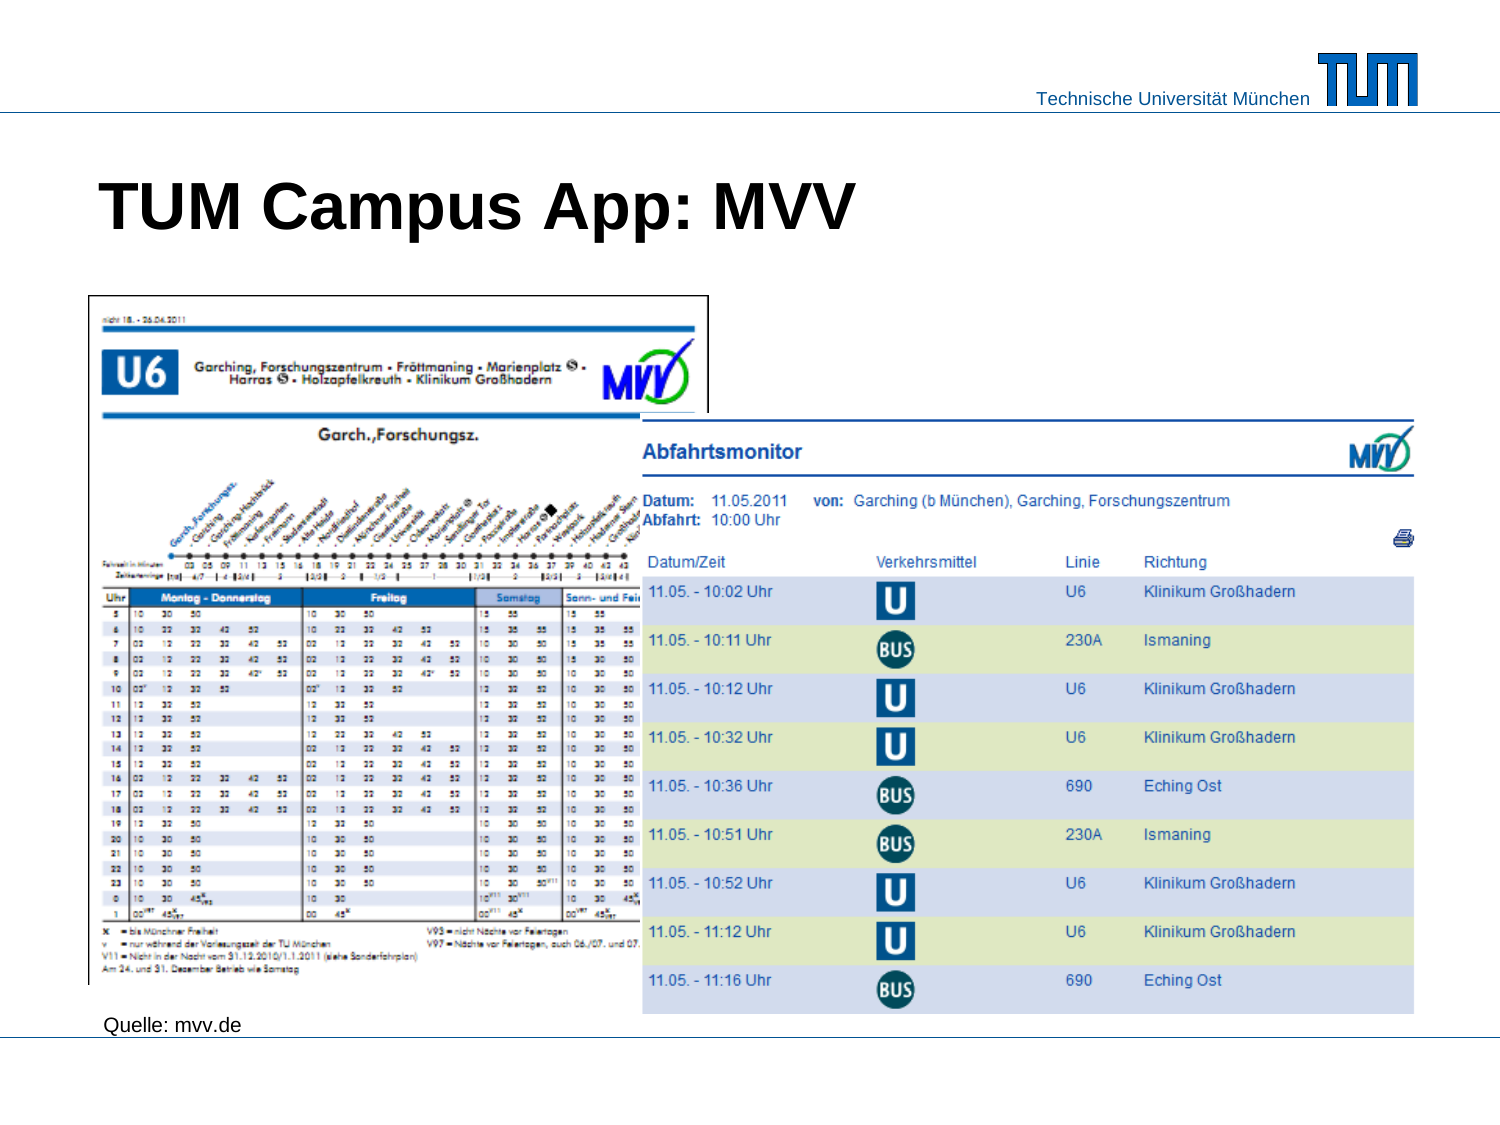

# TUM Campus App: MVV
Quelle: mvv.de